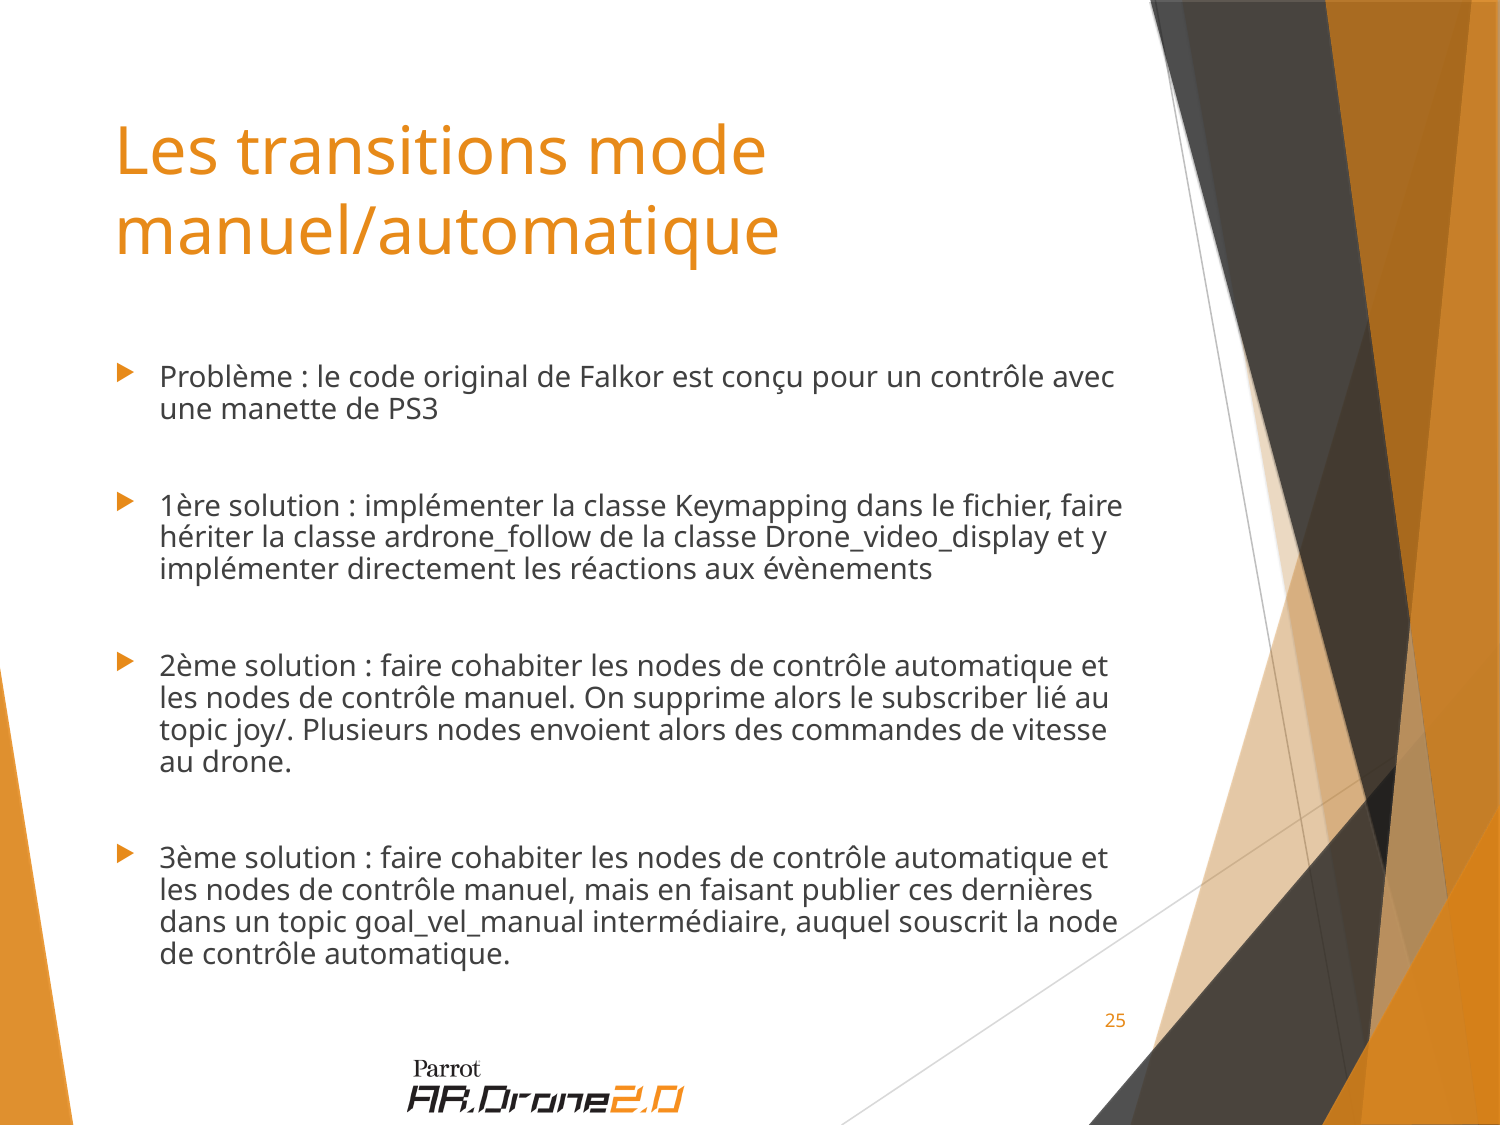

# Les transitions mode manuel/automatique
Problème : le code original de Falkor est conçu pour un contrôle avec une manette de PS3
1ère solution : implémenter la classe Keymapping dans le fichier, faire hériter la classe ardrone_follow de la classe Drone_video_display et y implémenter directement les réactions aux évènements
2ème solution : faire cohabiter les nodes de contrôle automatique et les nodes de contrôle manuel. On supprime alors le subscriber lié au topic joy/. Plusieurs nodes envoient alors des commandes de vitesse au drone.
3ème solution : faire cohabiter les nodes de contrôle automatique et les nodes de contrôle manuel, mais en faisant publier ces dernières dans un topic goal_vel_manual intermédiaire, auquel souscrit la node de contrôle automatique.